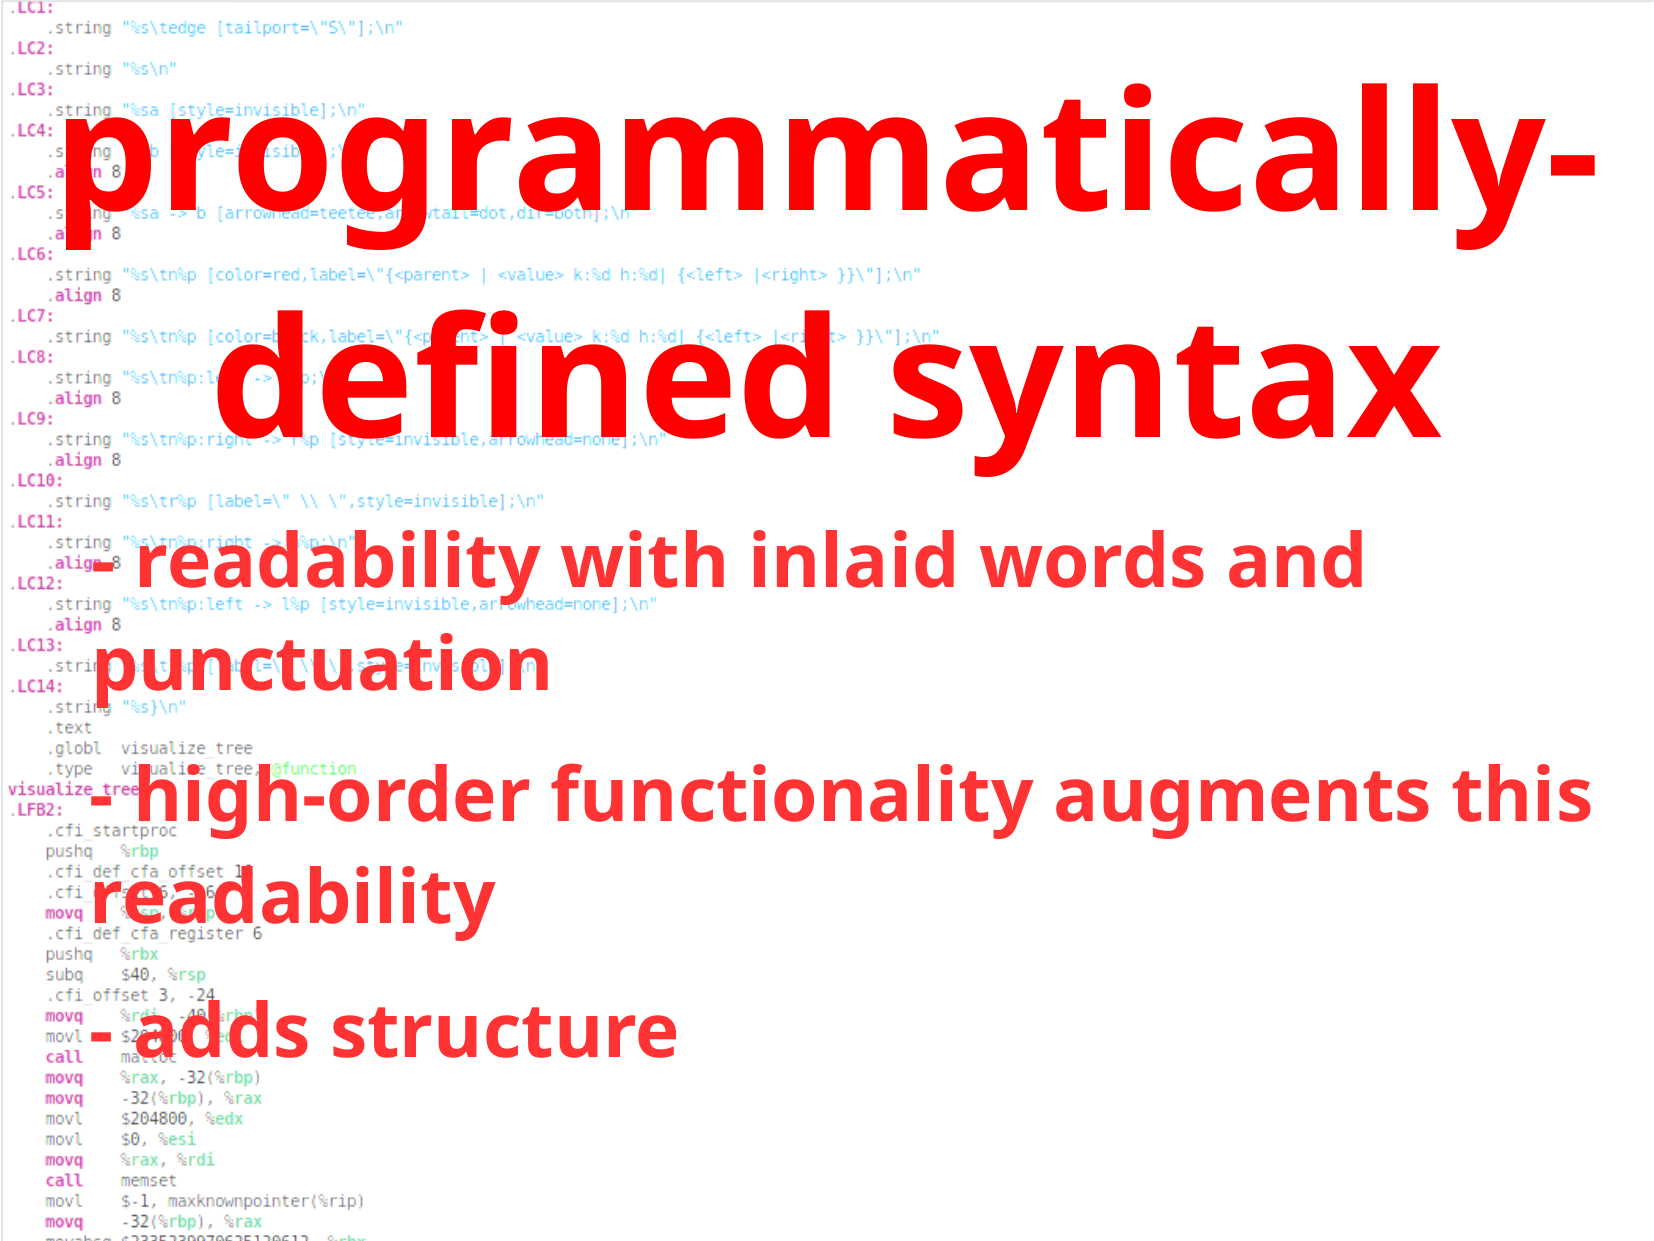

programmatically-defined syntax
- readability with inlaid words and punctuation
- high-order functionality augments this readability
- adds structure